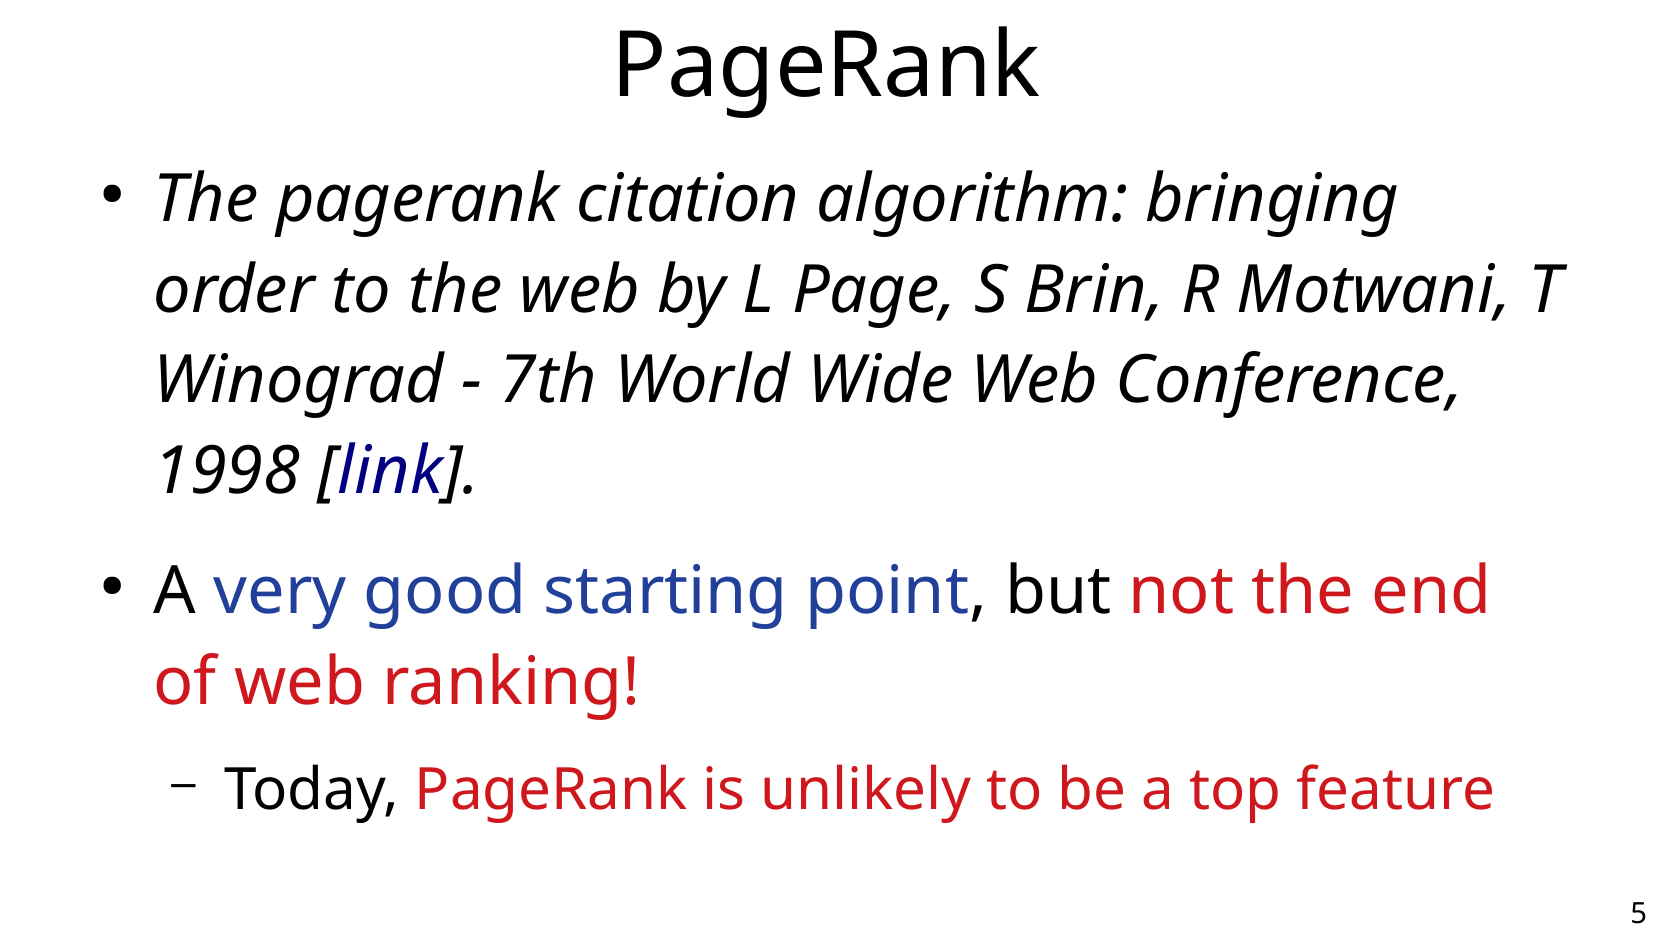

# PageRank
The pagerank citation algorithm: bringing order to the web by L Page, S Brin, R Motwani, T Winograd - 7th World Wide Web Conference, 1998 [link].
A very good starting point, but not the end of web ranking!
Today, PageRank is unlikely to be a top feature
5